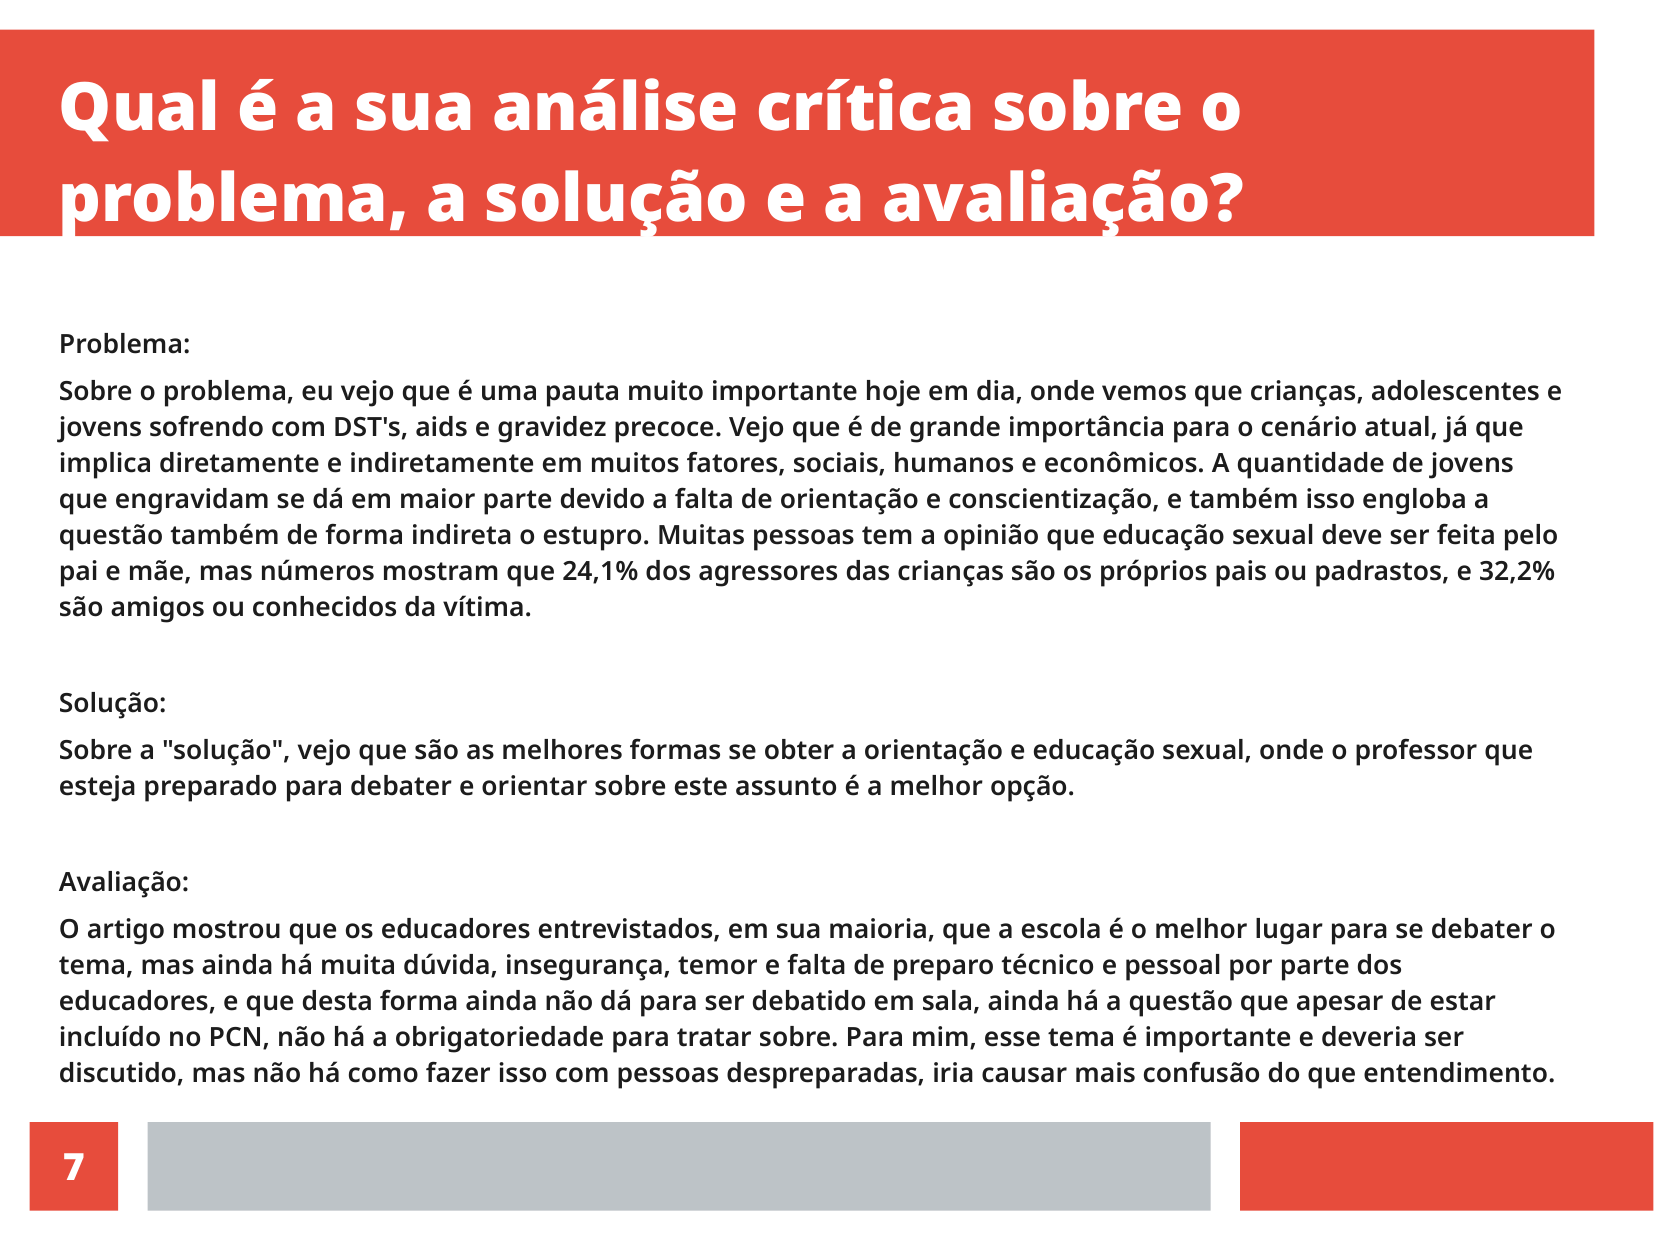

# Qual é a sua análise crítica sobre o problema, a solução e a avaliação?
Problema:
Sobre o problema, eu vejo que é uma pauta muito importante hoje em dia, onde vemos que crianças, adolescentes e jovens sofrendo com DST's, aids e gravidez precoce. Vejo que é de grande importância para o cenário atual, já que implica diretamente e indiretamente em muitos fatores, sociais, humanos e econômicos. A quantidade de jovens que engravidam se dá em maior parte devido a falta de orientação e conscientização, e também isso engloba a questão também de forma indireta o estupro. Muitas pessoas tem a opinião que educação sexual deve ser feita pelo pai e mãe, mas números mostram que 24,1% dos agressores das crianças são os próprios pais ou padrastos, e 32,2% são amigos ou conhecidos da vítima.
Solução:
Sobre a "solução", vejo que são as melhores formas se obter a orientação e educação sexual, onde o professor que esteja preparado para debater e orientar sobre este assunto é a melhor opção.
Avaliação:
O artigo mostrou que os educadores entrevistados, em sua maioria, que a escola é o melhor lugar para se debater o tema, mas ainda há muita dúvida, insegurança, temor e falta de preparo técnico e pessoal por parte dos educadores, e que desta forma ainda não dá para ser debatido em sala, ainda há a questão que apesar de estar incluído no PCN, não há a obrigatoriedade para tratar sobre. Para mim, esse tema é importante e deveria ser discutido, mas não há como fazer isso com pessoas despreparadas, iria causar mais confusão do que entendimento.
7